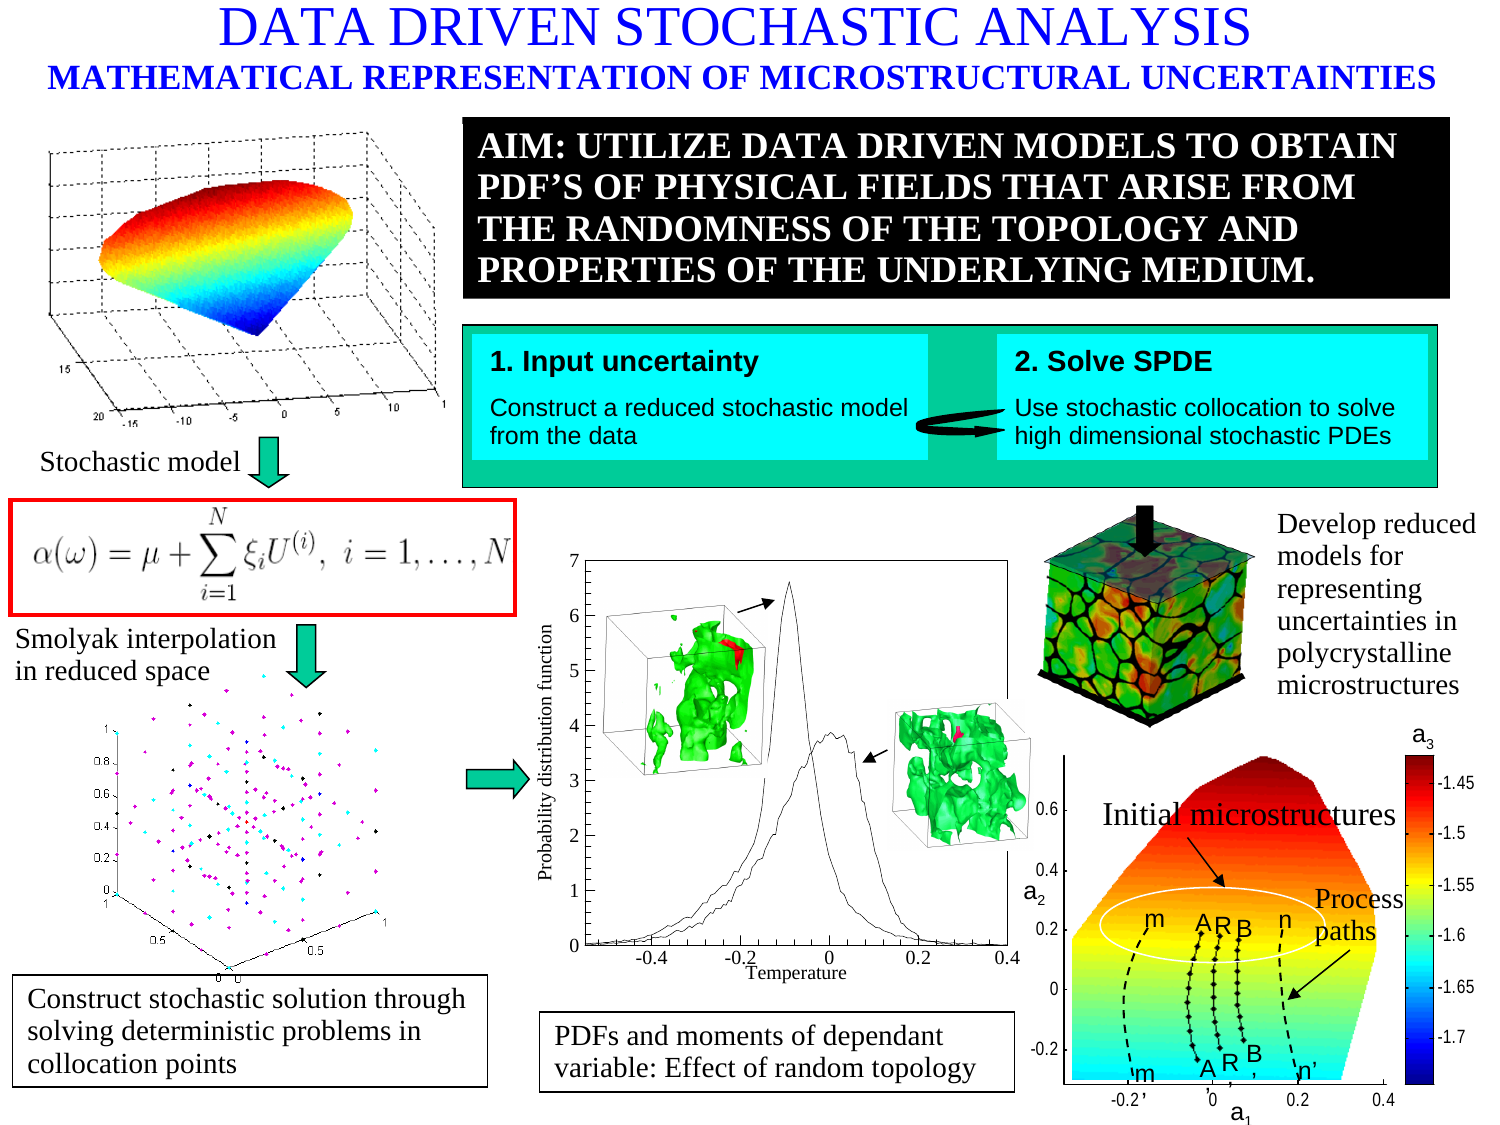

DATA DRIVEN STOCHASTIC ANALYSIS
MATHEMATICAL REPRESENTATION OF MICROSTRUCTURAL UNCERTAINTIES
AIM: UTILIZE DATA DRIVEN MODELS TO OBTAIN PDF’S OF PHYSICAL FIELDS THAT ARISE FROM THE RANDOMNESS OF THE TOPOLOGY AND PROPERTIES OF THE UNDERLYING MEDIUM.
1. Input uncertainty
Construct a reduced stochastic model from the data
2. Solve SPDE
Use stochastic collocation to solve high dimensional stochastic PDEs
Stochastic model
Develop reduced models for representing uncertainties in polycrystalline microstructures
Smolyak interpolation in reduced space
a3
a2
m
n
A
R
B
B’
R’
A’
n’
m’
a1
Initial microstructures
Process paths
Construct stochastic solution through solving deterministic problems in collocation points
PDFs and moments of dependant variable: Effect of random topology